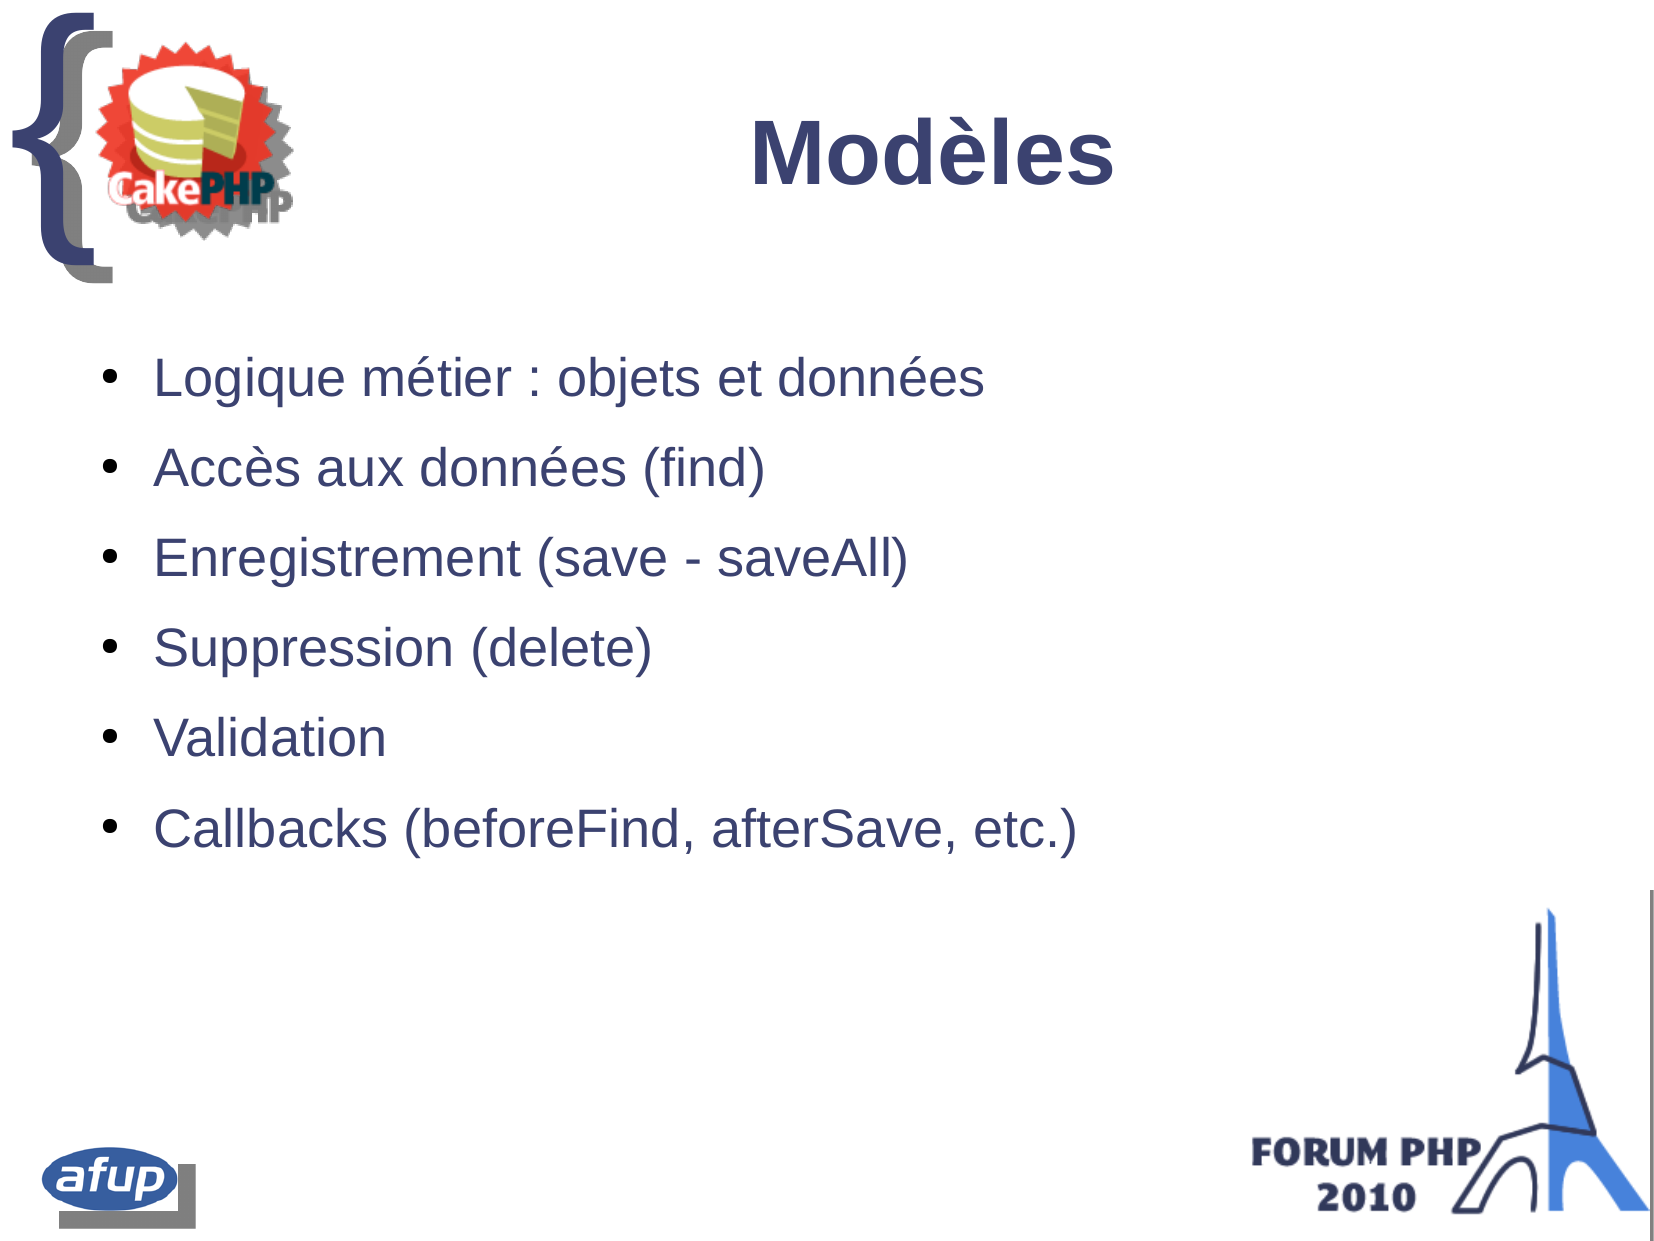

# Modèles
Logique métier : objets et données
Accès aux données (find)
Enregistrement (save - saveAll)
Suppression (delete)
Validation
Callbacks (beforeFind, afterSave, etc.)